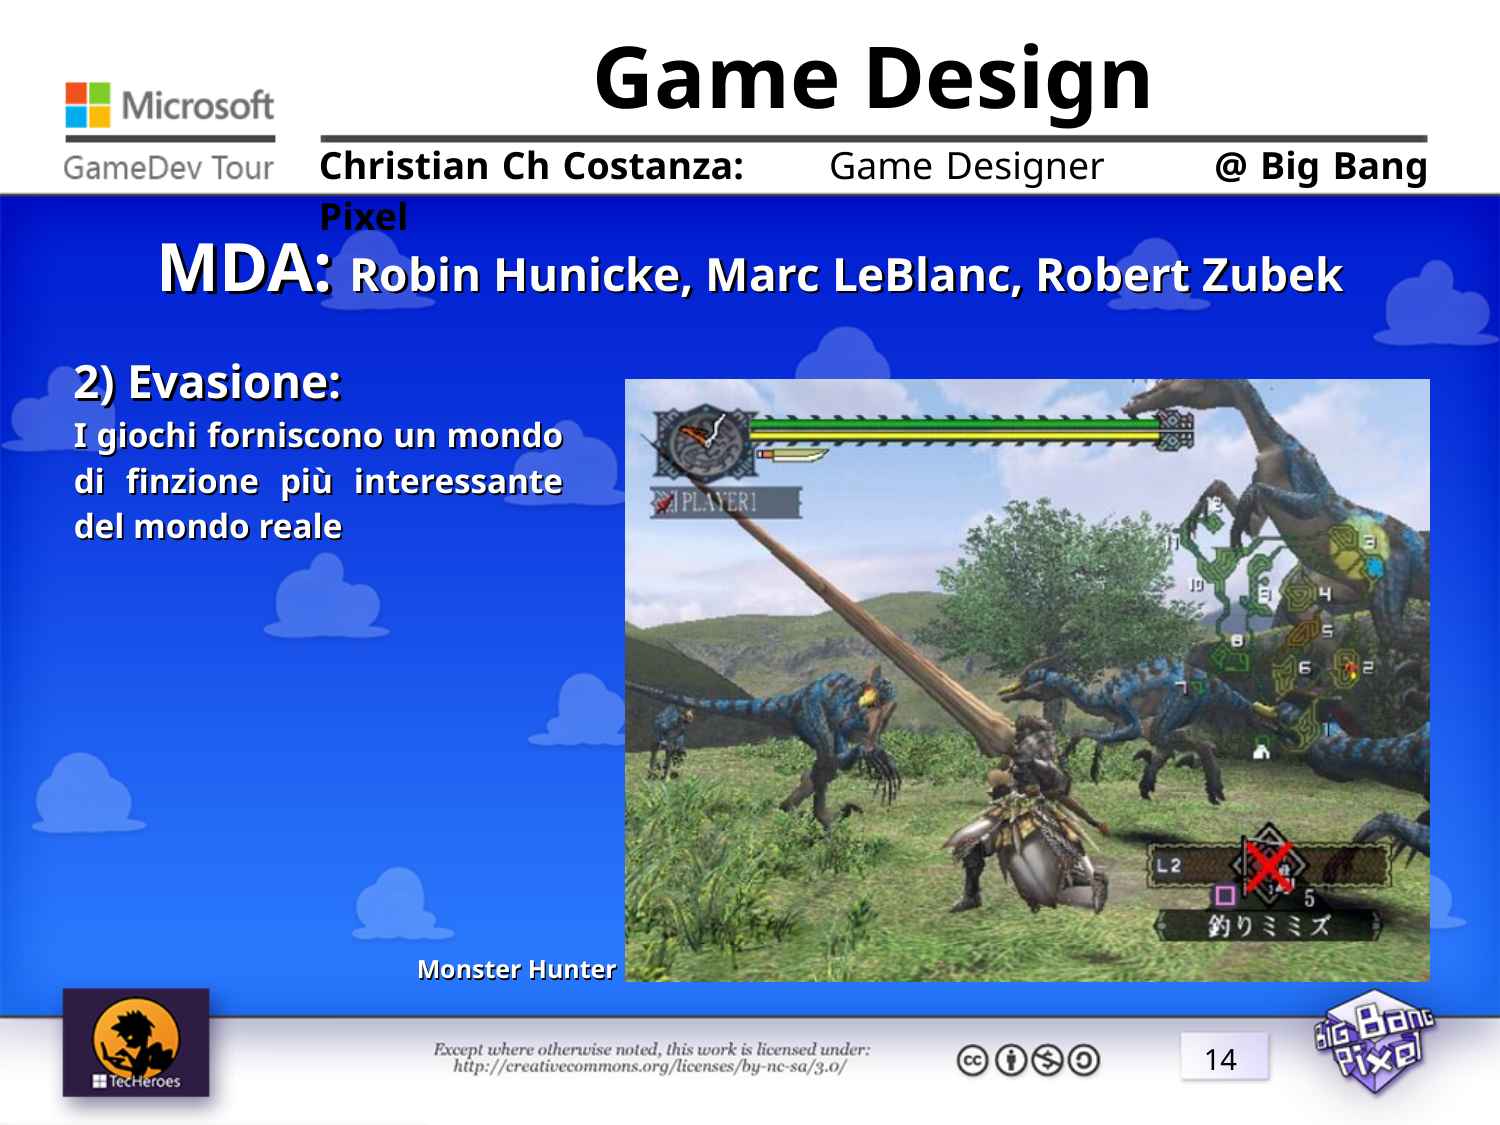

Game Design
Christian Ch Costanza: Game Designer @ Big Bang Pixel
MDA: Robin Hunicke, Marc LeBlanc, Robert Zubek
2) Evasione:
I giochi forniscono un mondo di finzione più interessante del mondo reale
Monster Hunter